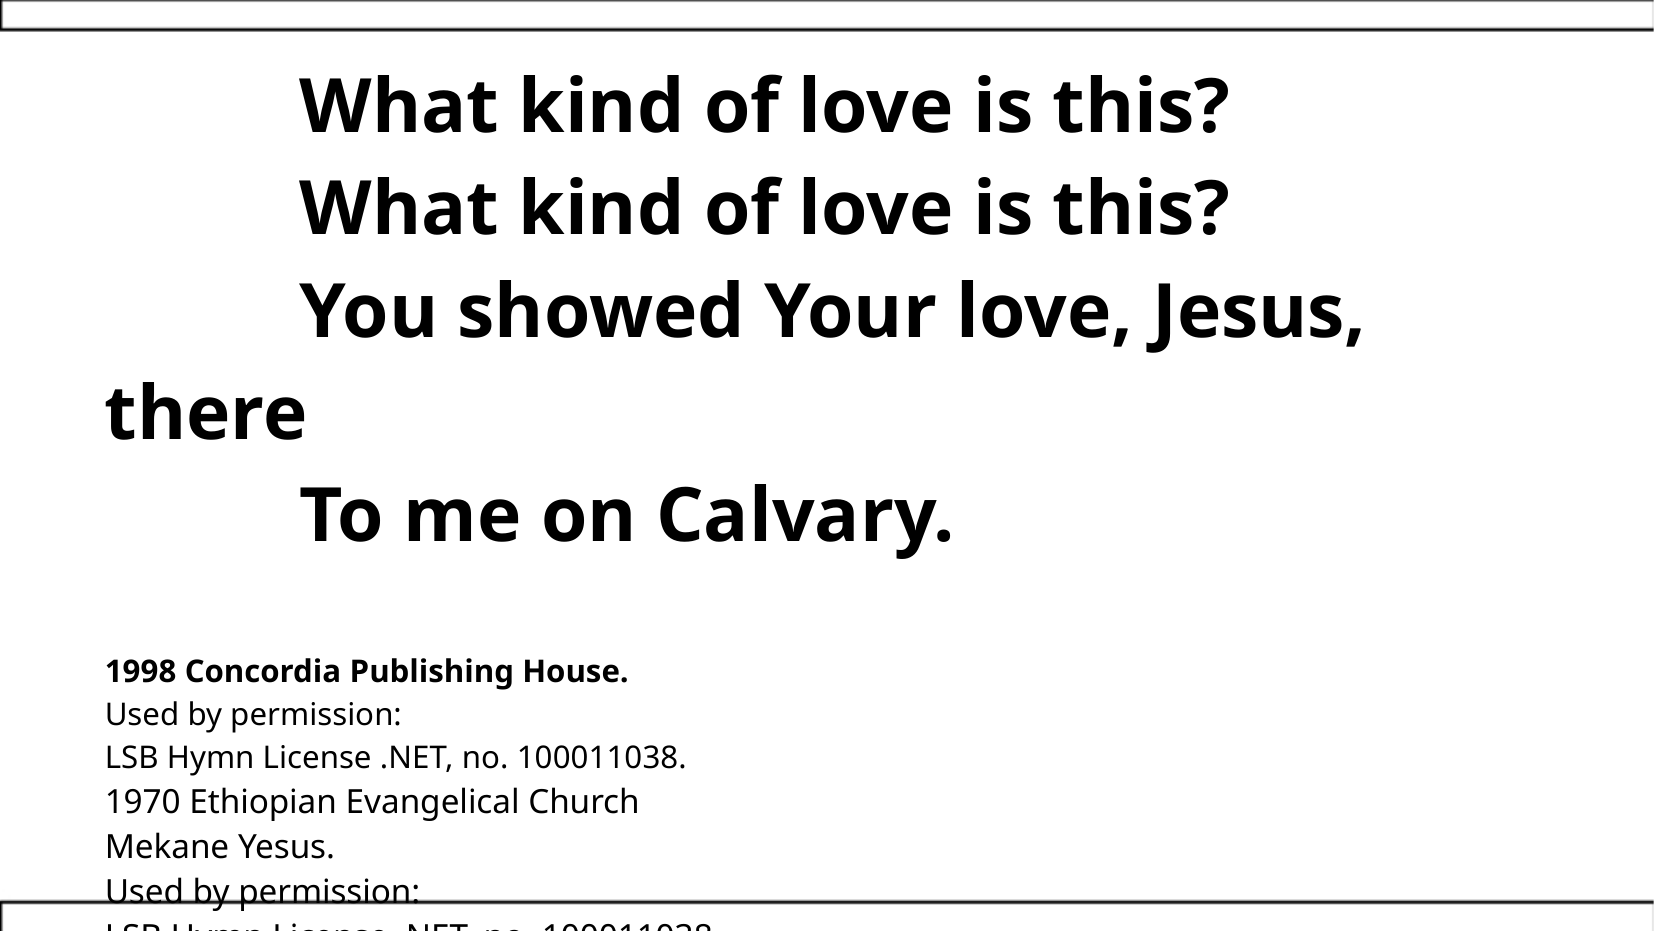

What kind of love is this?
 What kind of love is this?
 You showed Your love, Jesus, there
 To me on Calvary.
1998 Concordia Publishing House.
Used by permission:
LSB Hymn License .NET, no. 100011038.
1970 Ethiopian Evangelical Church
Mekane Yesus.
Used by permission:
LSB Hymn License .NET, no. 100011038.